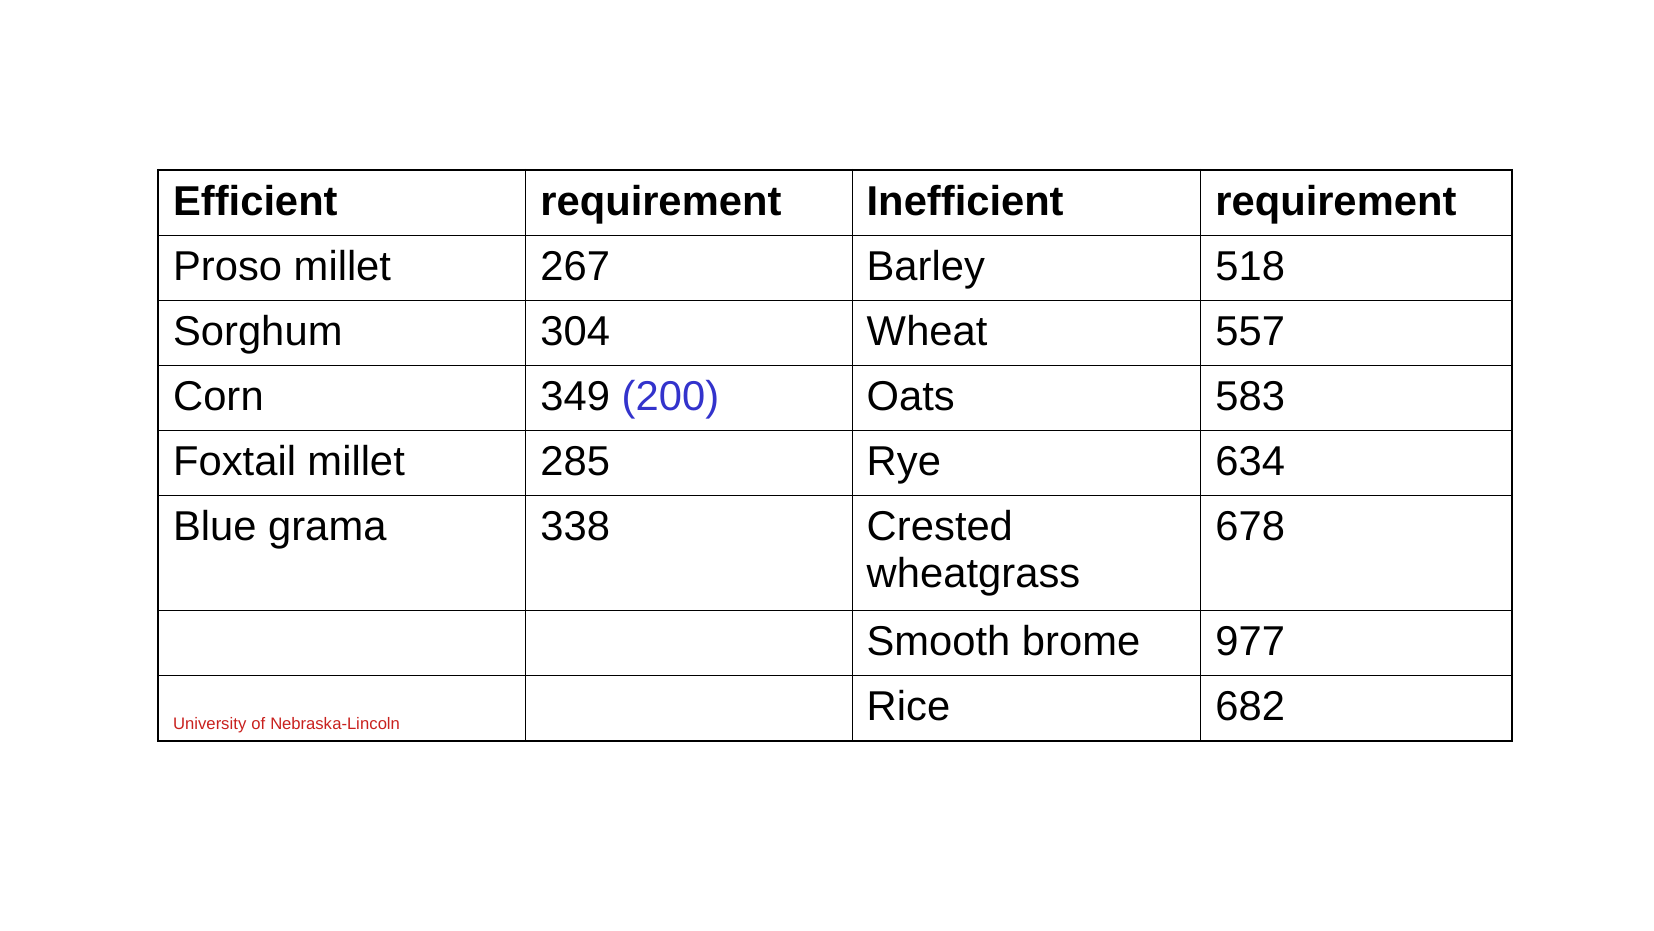

| Efficient | requirement | Inefficient | requirement |
| --- | --- | --- | --- |
| Proso millet | 267 | Barley | 518 |
| Sorghum | 304 | Wheat | 557 |
| Corn | 349 (200) | Oats | 583 |
| Foxtail millet | 285 | Rye | 634 |
| Blue grama | 338 | Crested wheatgrass | 678 |
| | | Smooth brome | 977 |
| | | Rice | 682 |
University of Nebraska-Lincoln